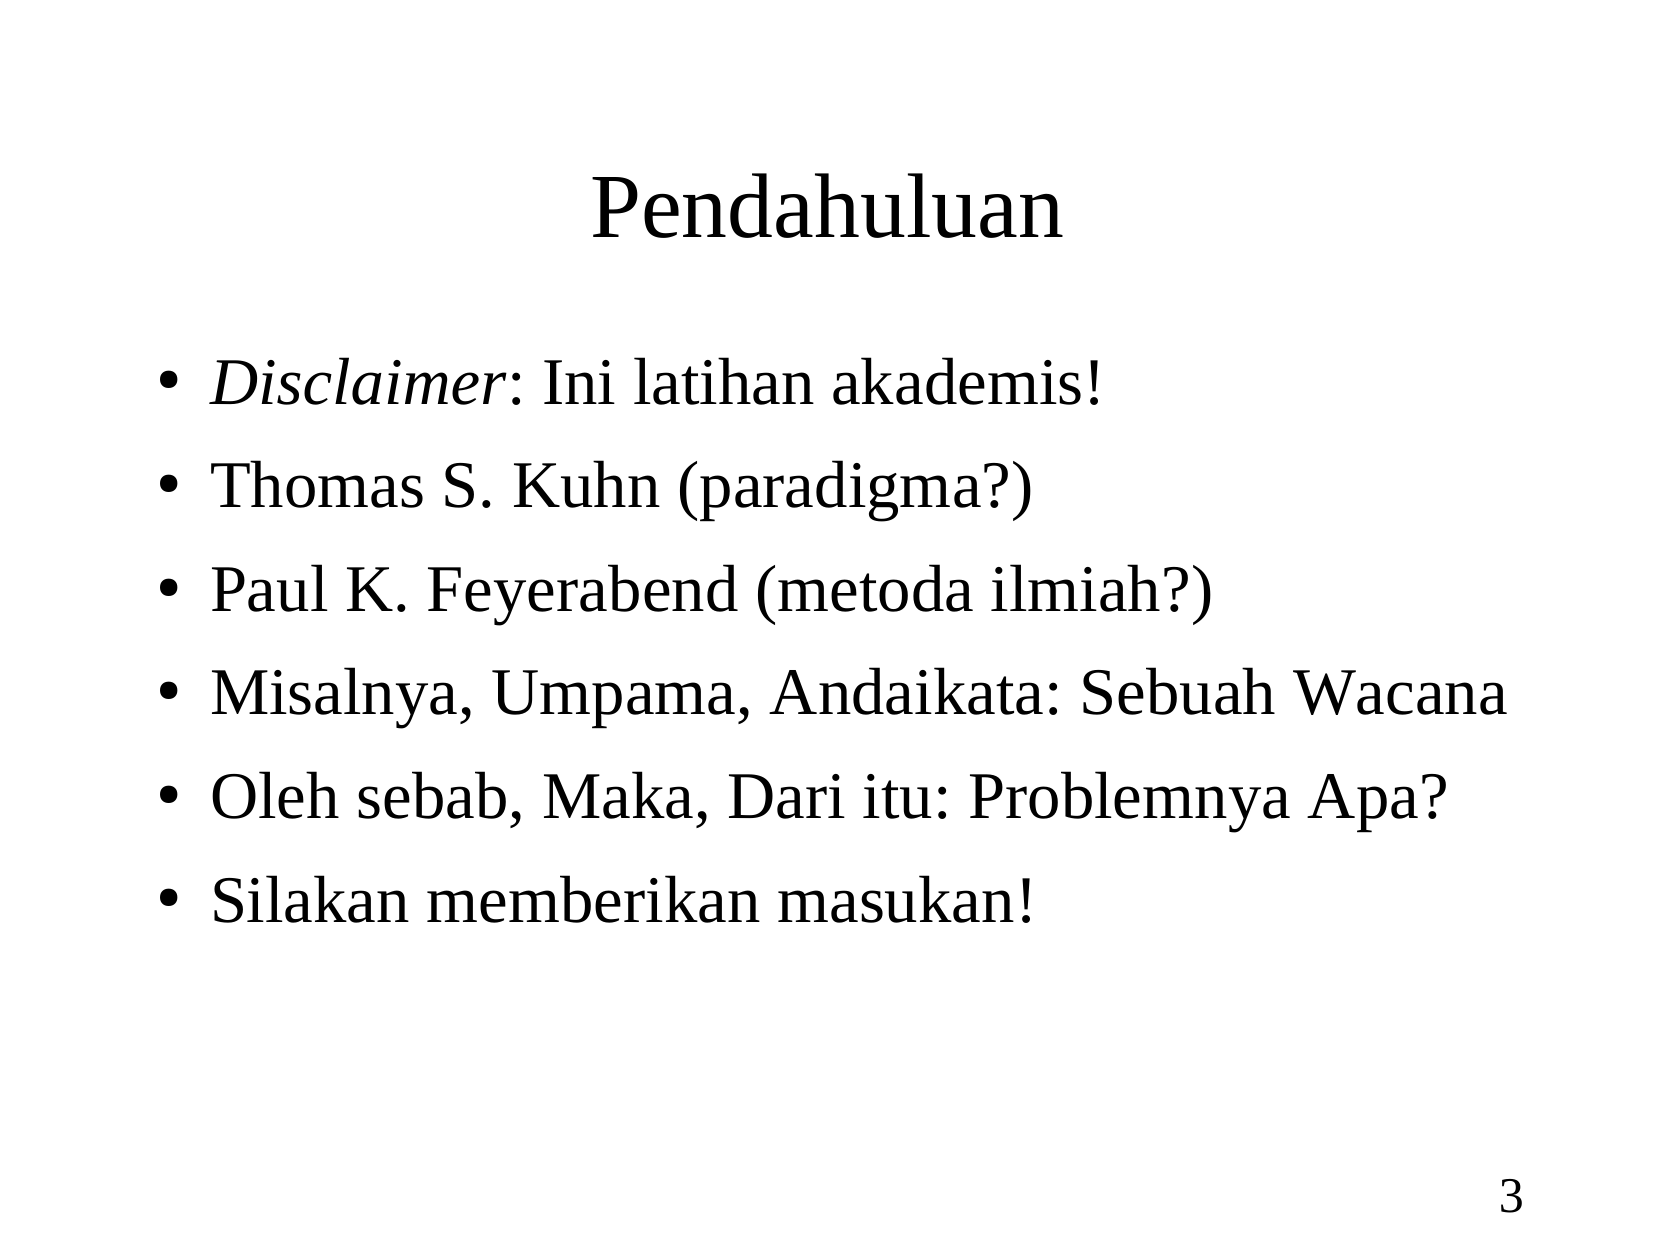

# Pendahuluan
Disclaimer: Ini latihan akademis!
Thomas S. Kuhn (paradigma?)
Paul K. Feyerabend (metoda ilmiah?)
Misalnya, Umpama, Andaikata: Sebuah Wacana
Oleh sebab, Maka, Dari itu: Problemnya Apa?
Silakan memberikan masukan!